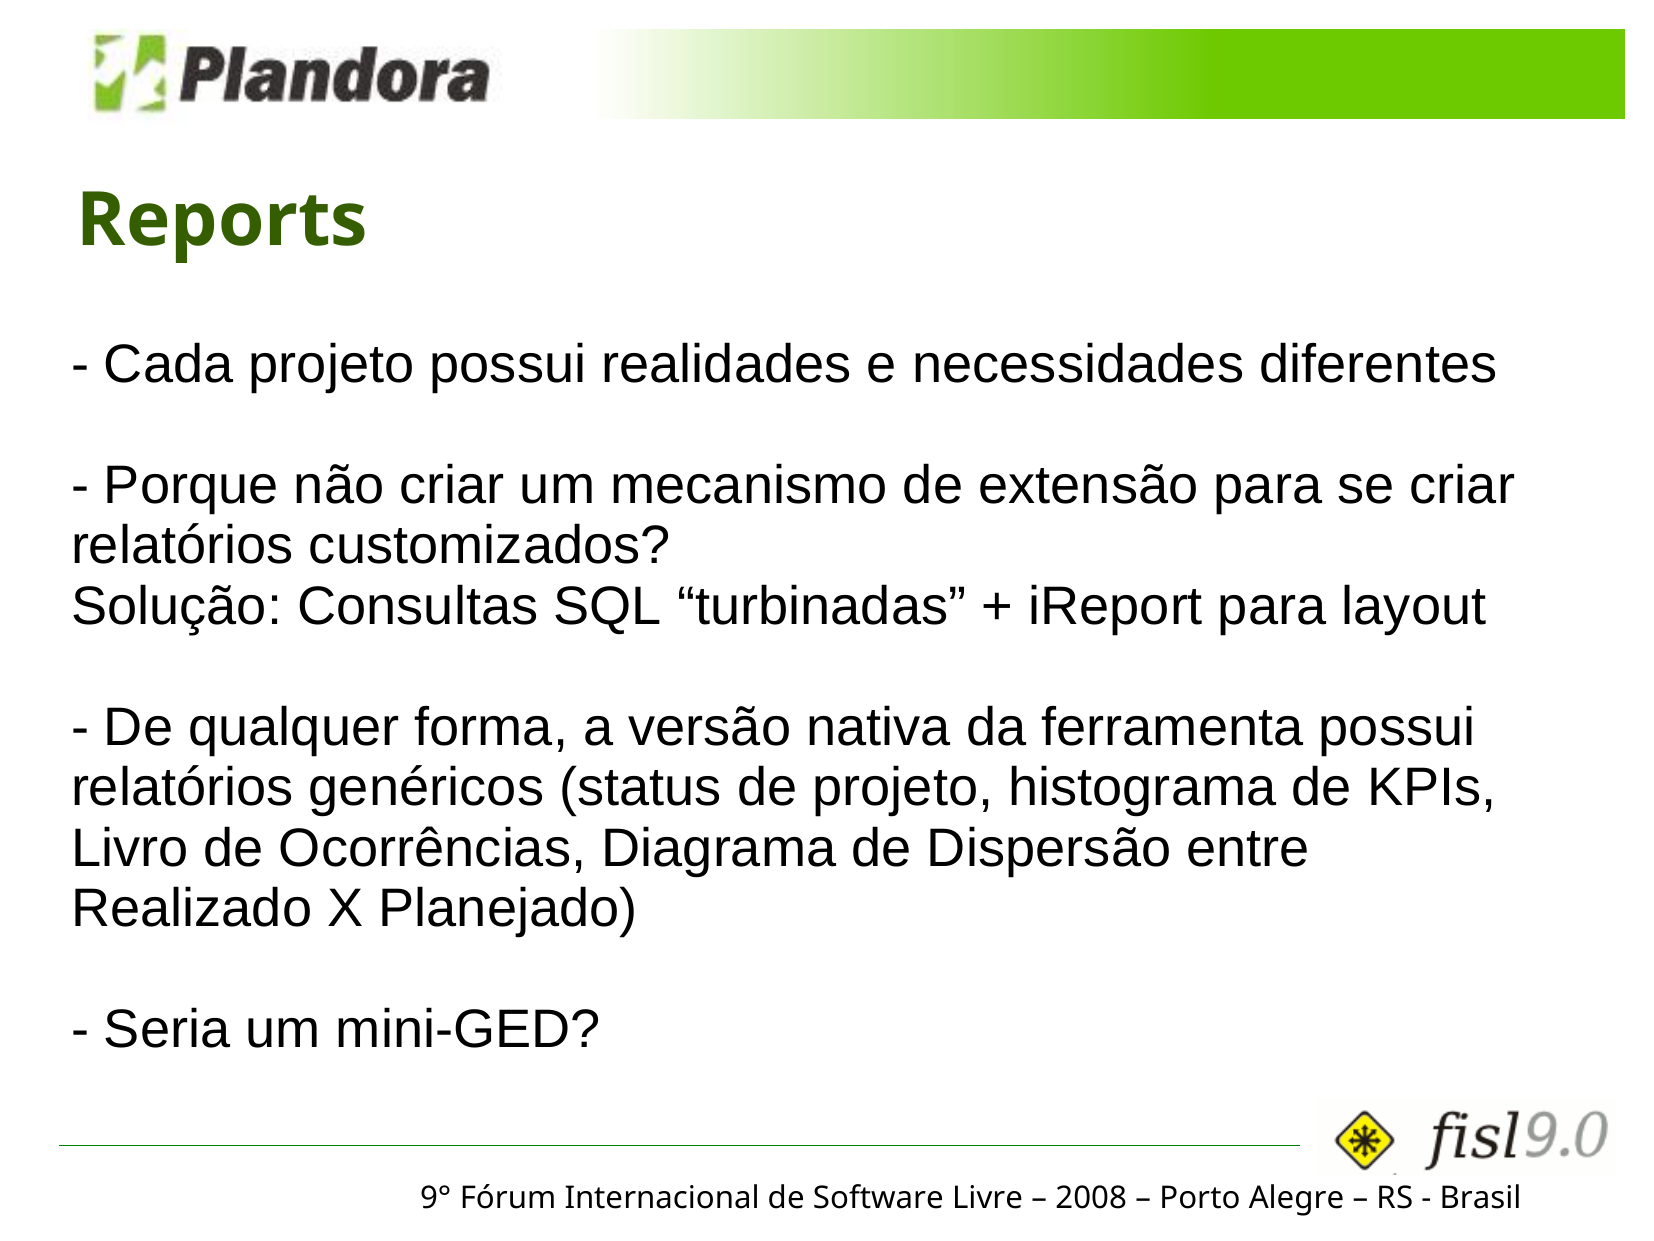

# Reports
- Cada projeto possui realidades e necessidades diferentes
- Porque não criar um mecanismo de extensão para se criar relatórios customizados?
Solução: Consultas SQL “turbinadas” + iReport para layout
- De qualquer forma, a versão nativa da ferramenta possui relatórios genéricos (status de projeto, histograma de KPIs, Livro de Ocorrências, Diagrama de Dispersão entre Realizado X Planejado)
- Seria um mini-GED?